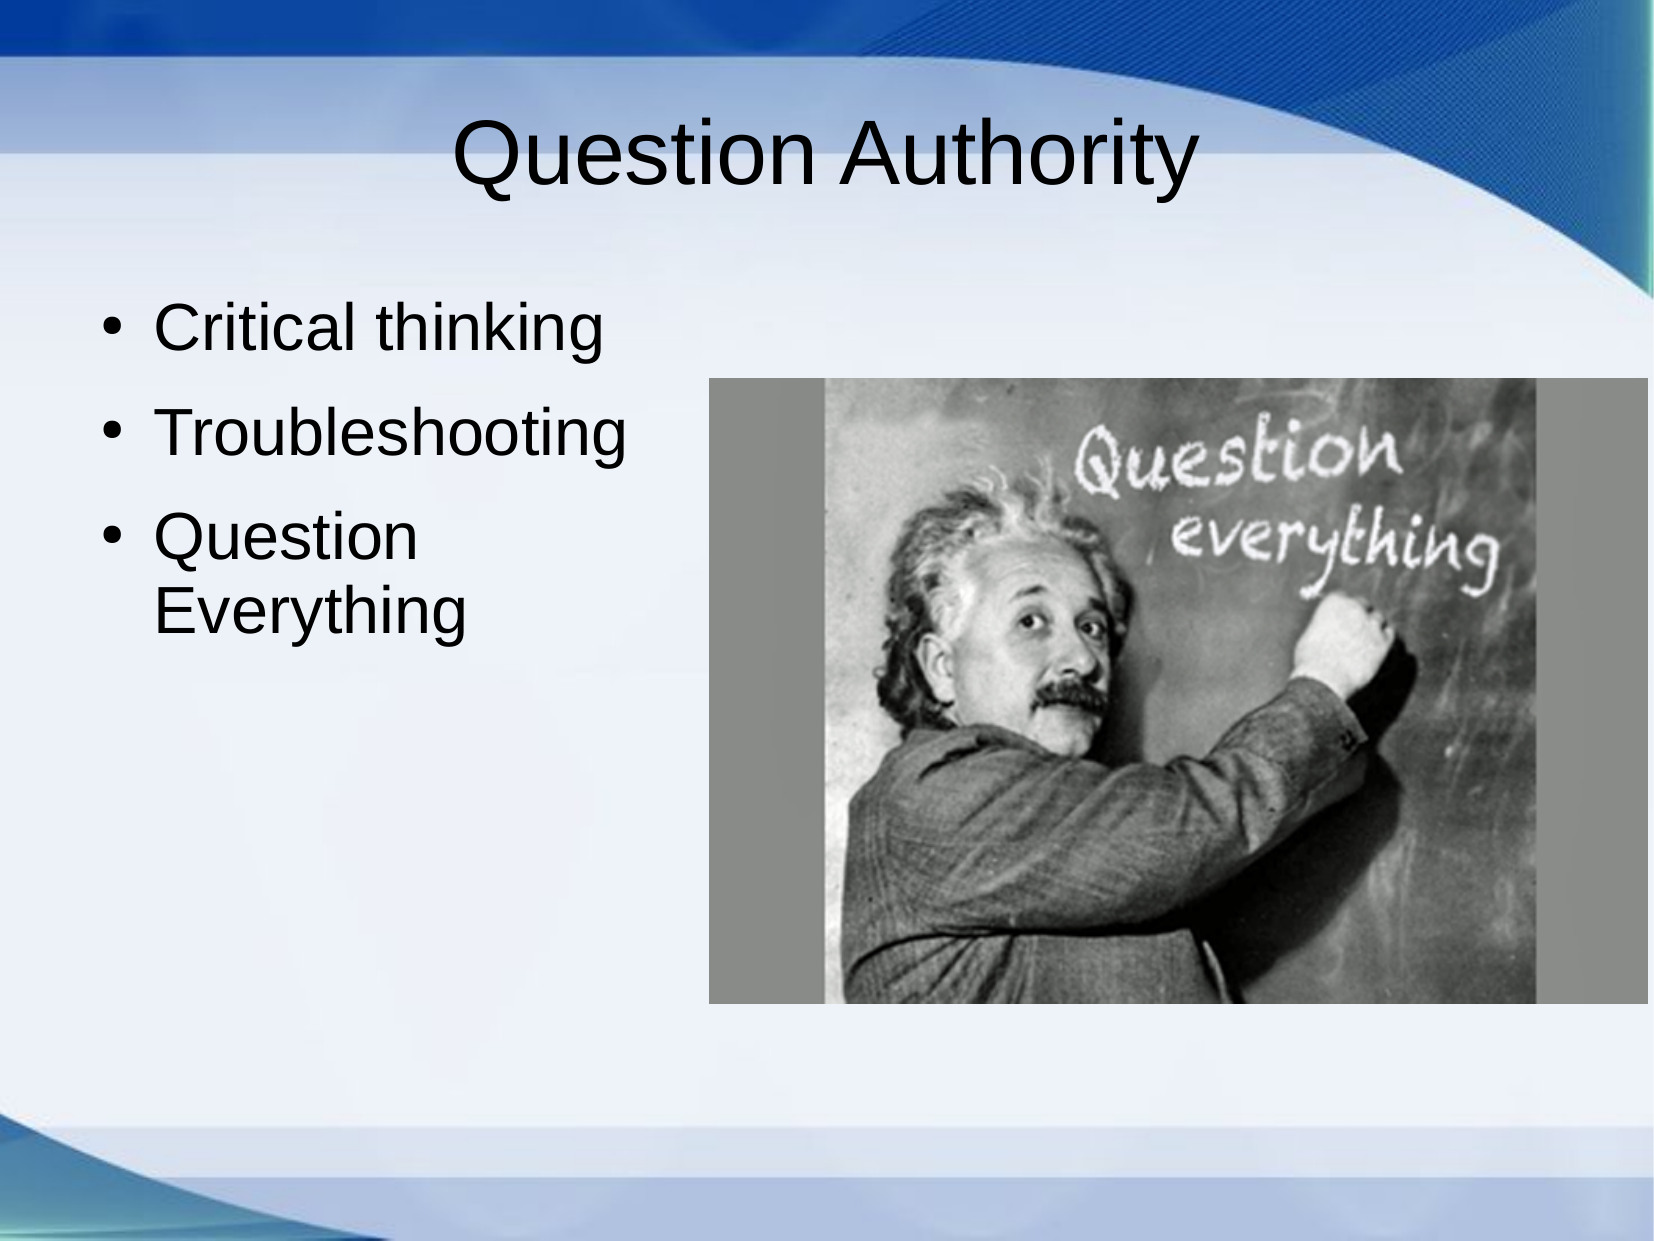

# Question Authority
Critical thinking
Troubleshooting
Question
Everything